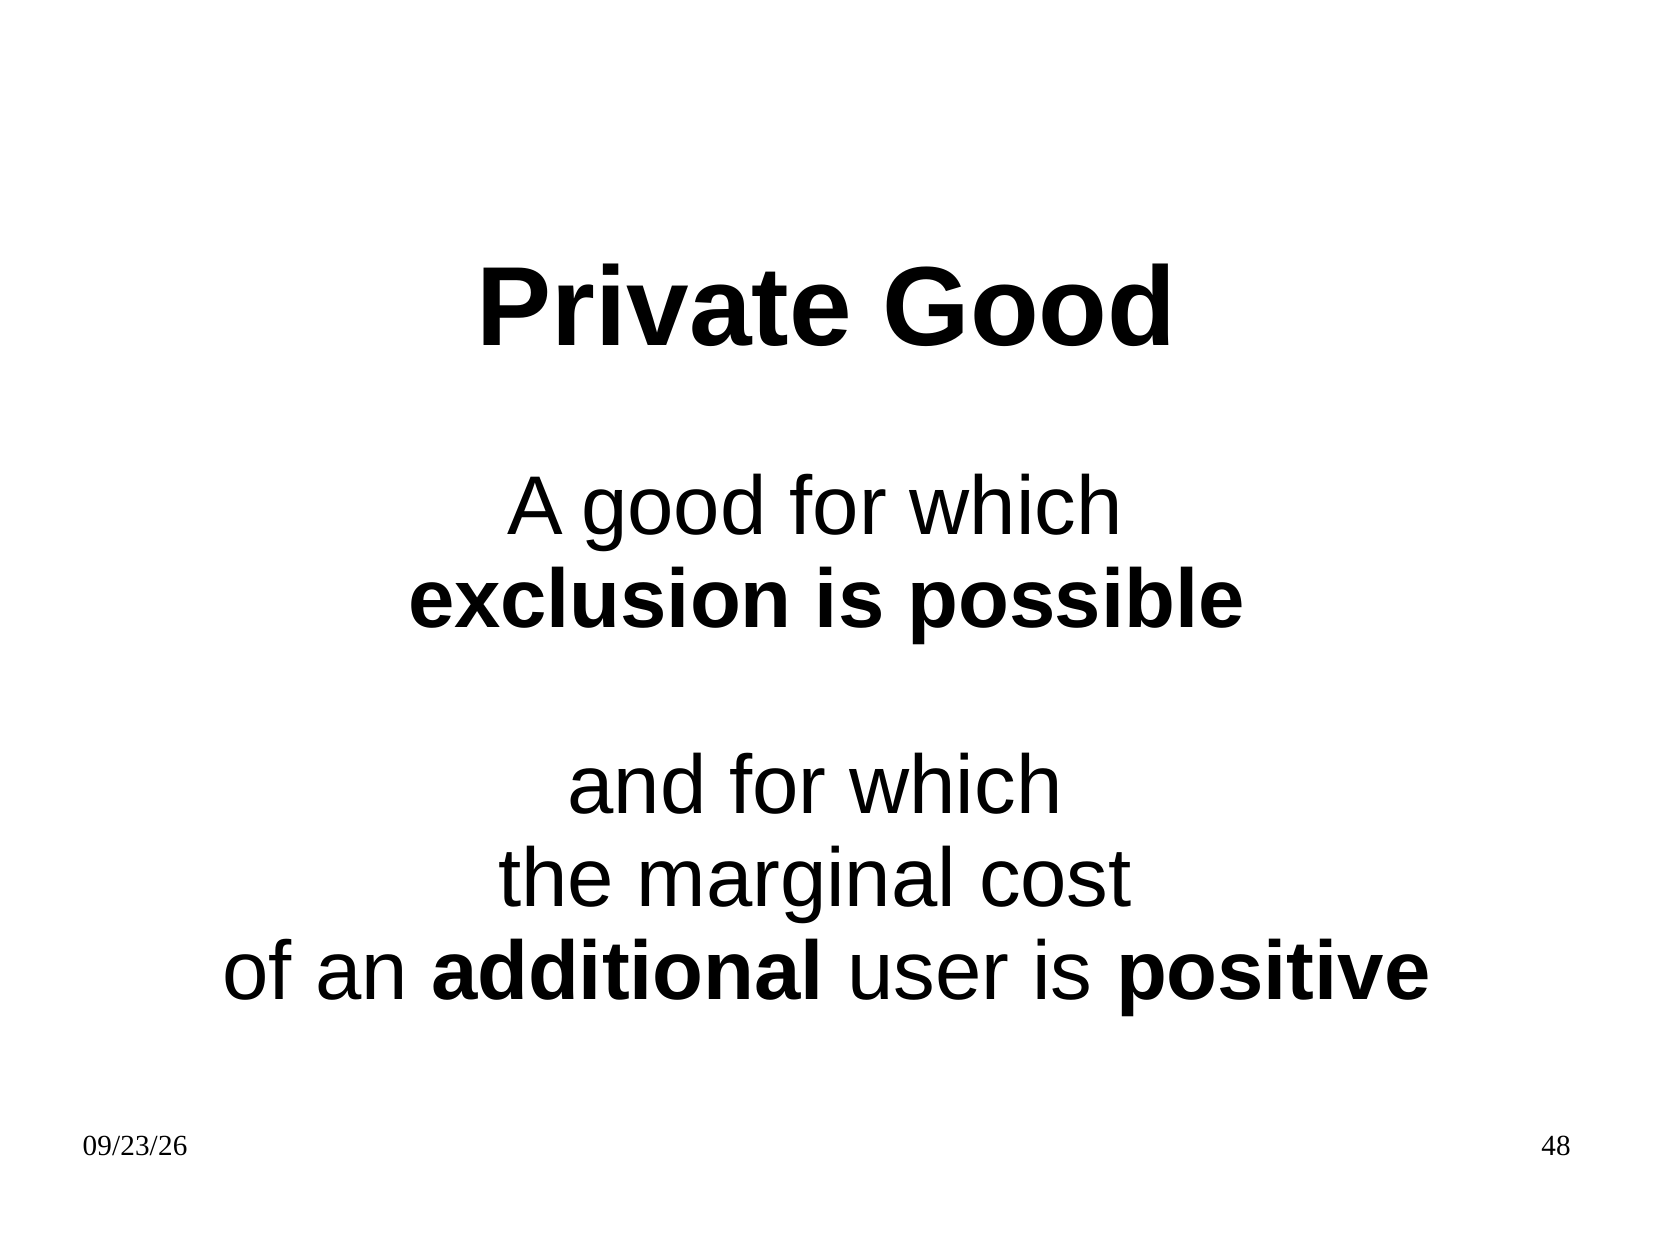

# Private Good
A good for which
exclusion is possible
and for which
the marginal cost
of an additional user is positive
48